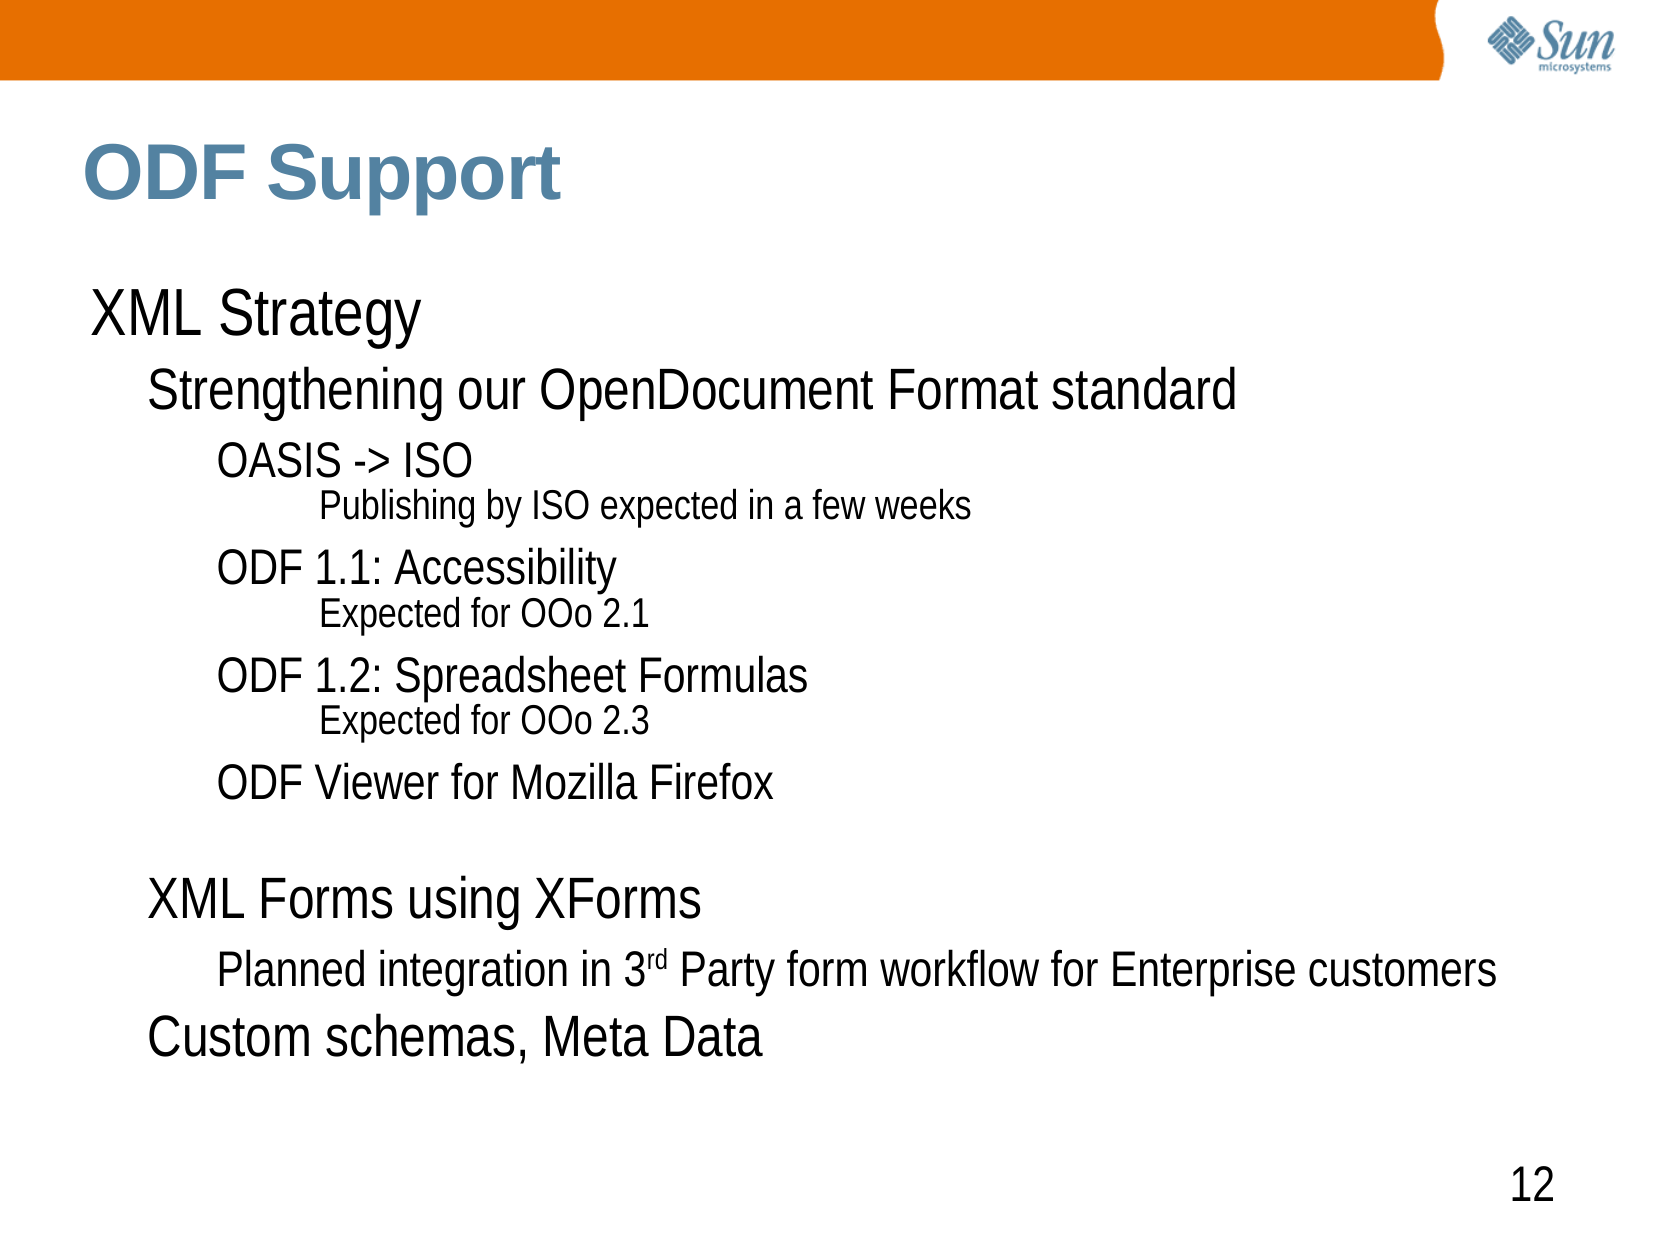

# ODF Support
XML Strategy
Strengthening our OpenDocument Format standard
OASIS -> ISO
Publishing by ISO expected in a few weeks
ODF 1.1: Accessibility
Expected for OOo 2.1
ODF 1.2: Spreadsheet Formulas
Expected for OOo 2.3
ODF Viewer for Mozilla Firefox
XML Forms using XForms
Planned integration in 3rd Party form workflow for Enterprise customers
Custom schemas, Meta Data